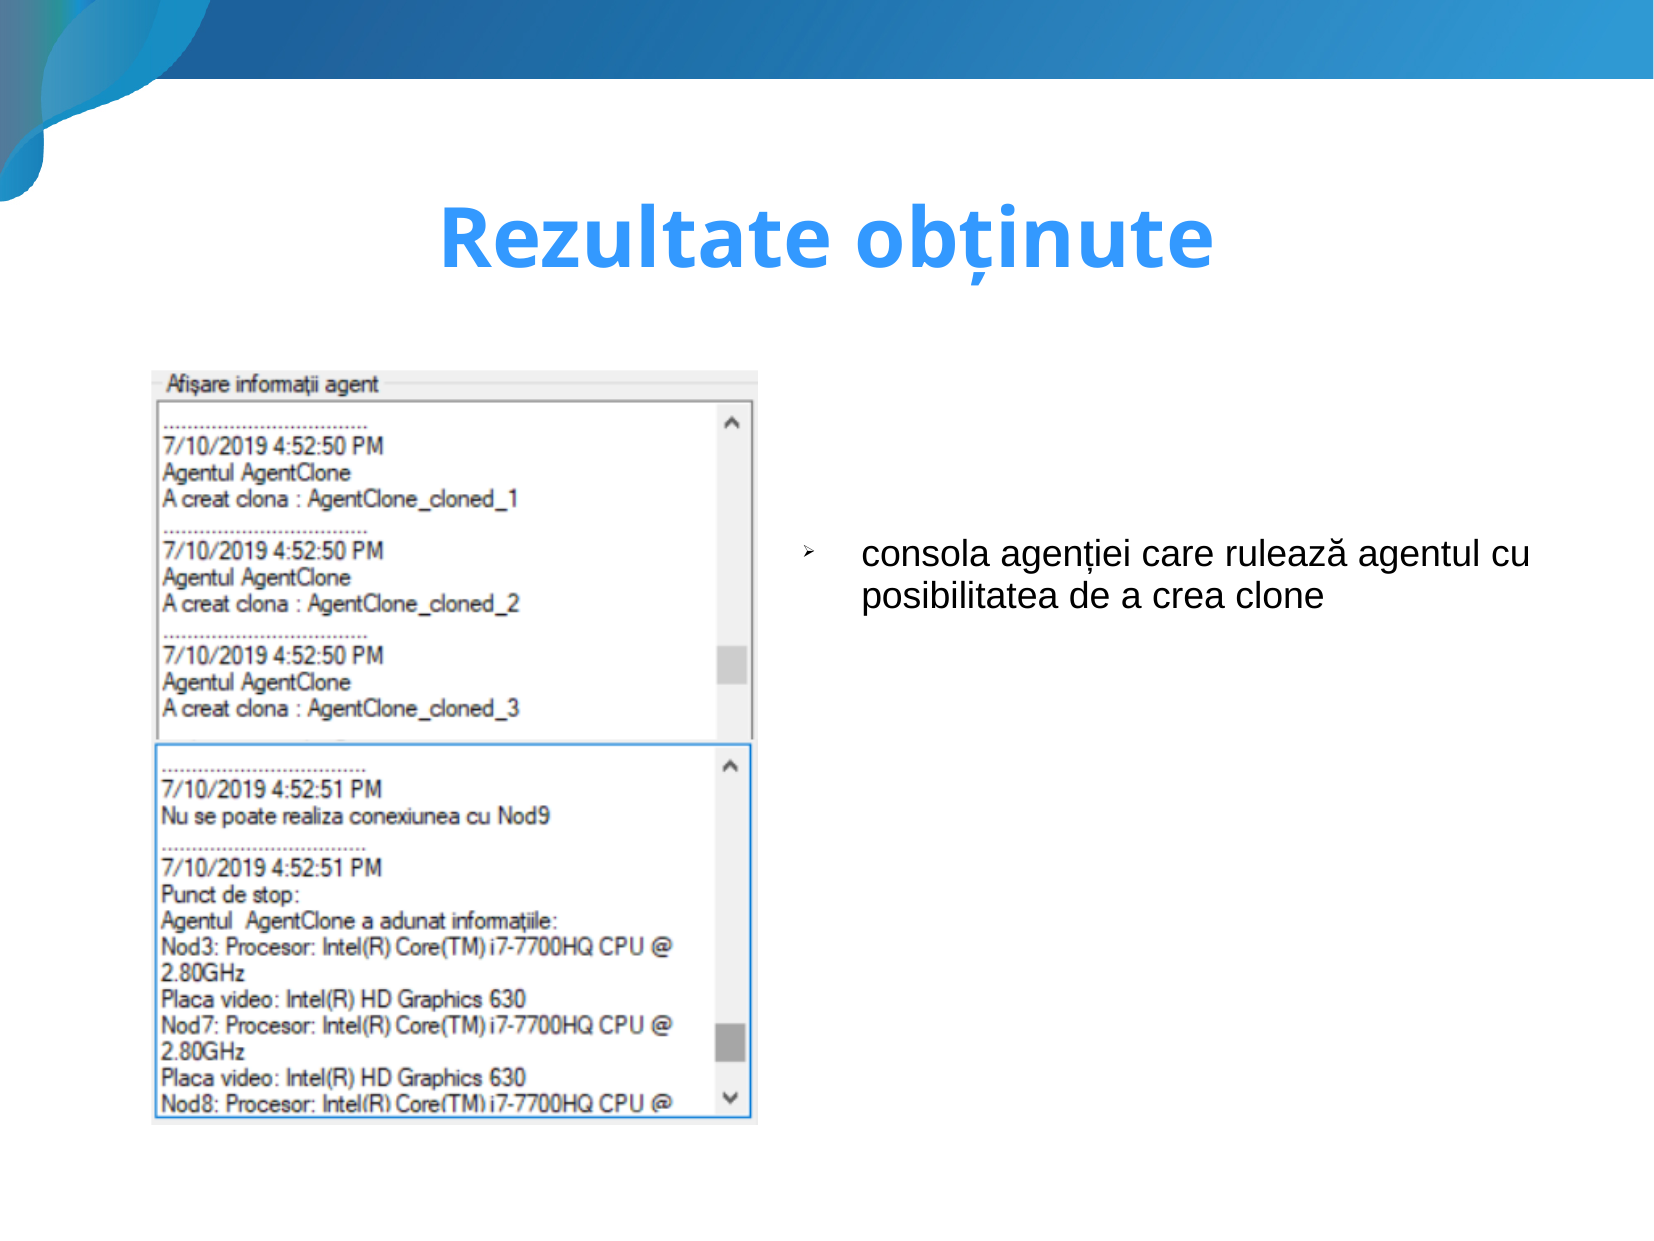

# Rezultate obținute
consola agenției care rulează agentul cu posibilitatea de a crea clone